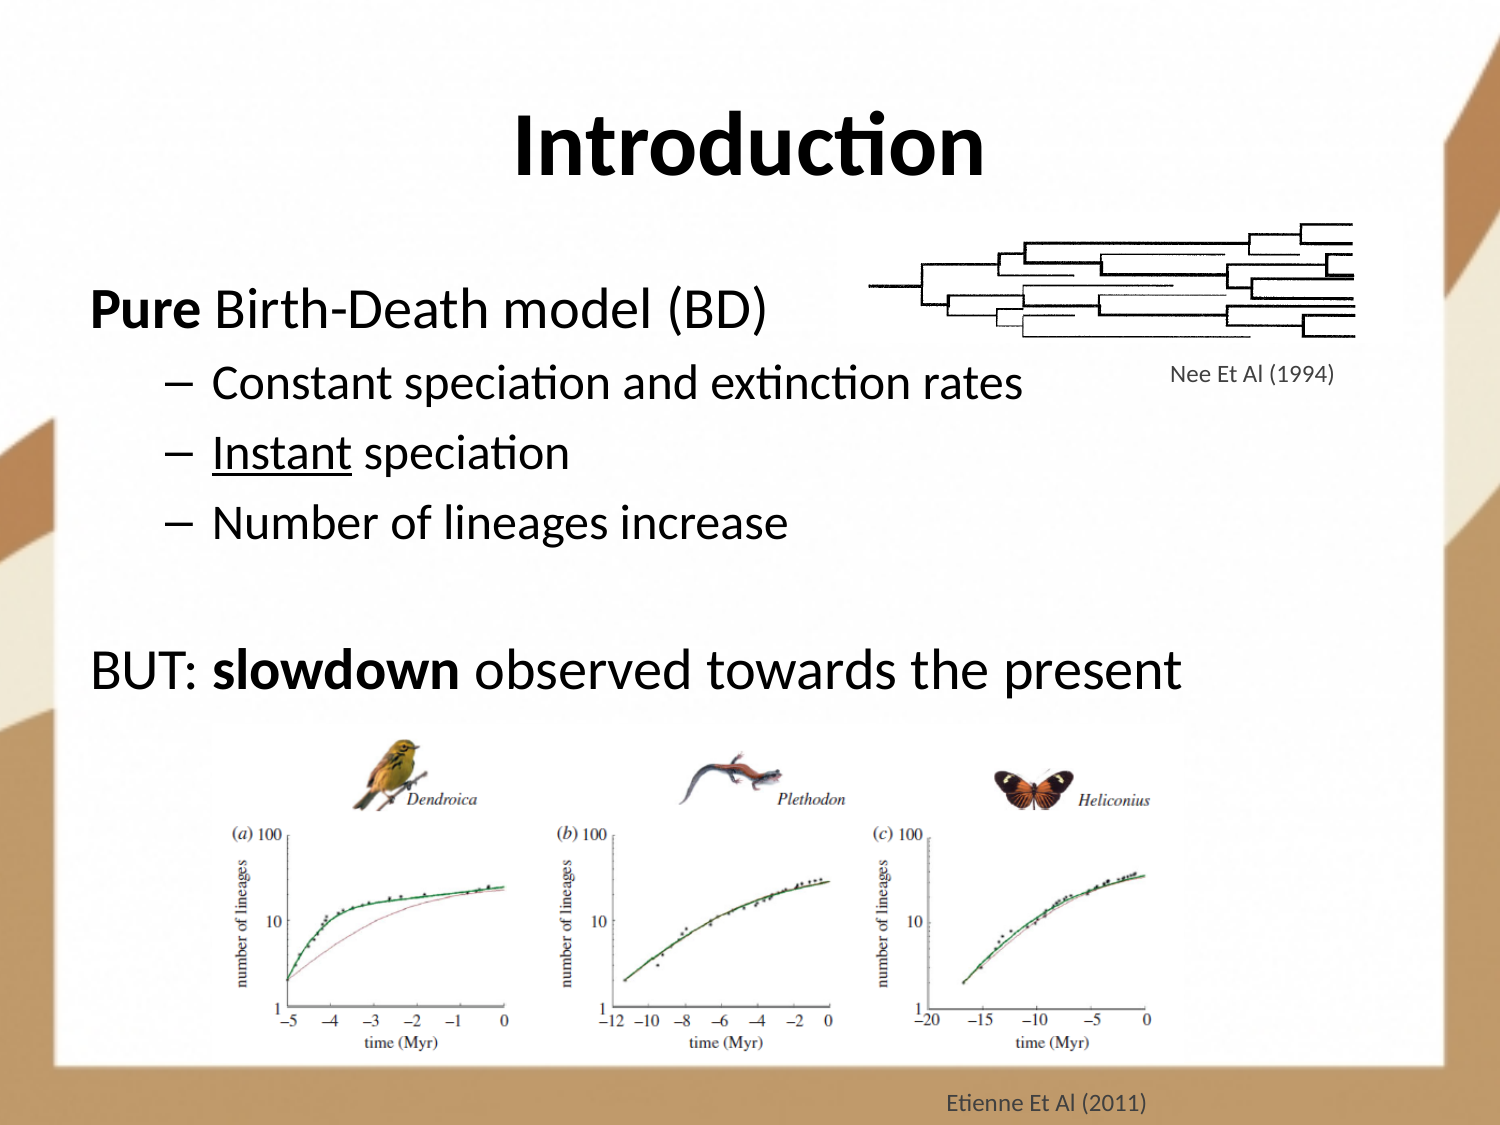

# Introduction
Pure Birth-Death model (BD)
Constant speciation and extinction rates
Instant speciation
Number of lineages increase
BUT: slowdown observed towards the present
Nee Et Al (1994)
Etienne Et Al (2011)